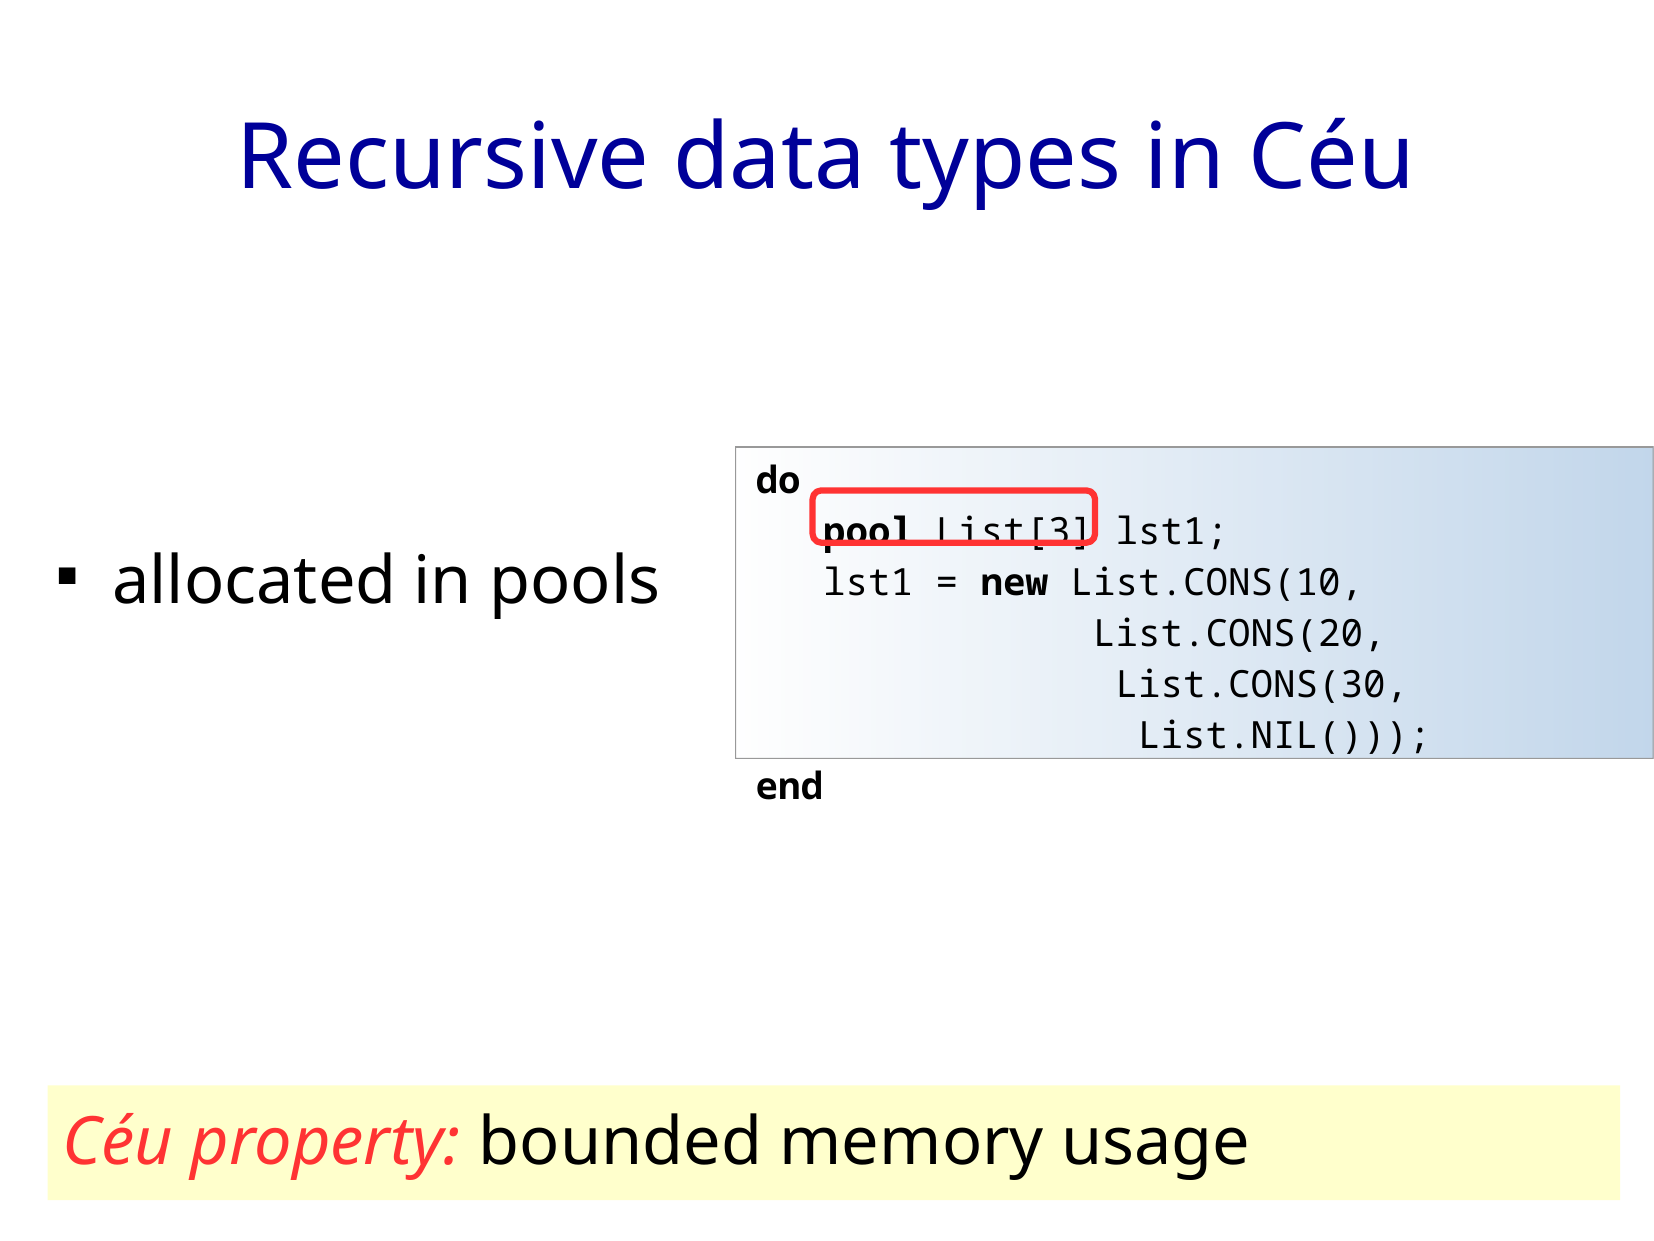

# Recursive data types in Céu
do
 pool List[3] lst1;
 lst1 = new List.CONS(10,
 List.CONS(20,
 List.CONS(30,
 List.NIL()));
end
allocated in pools
Céu property: bounded memory usage